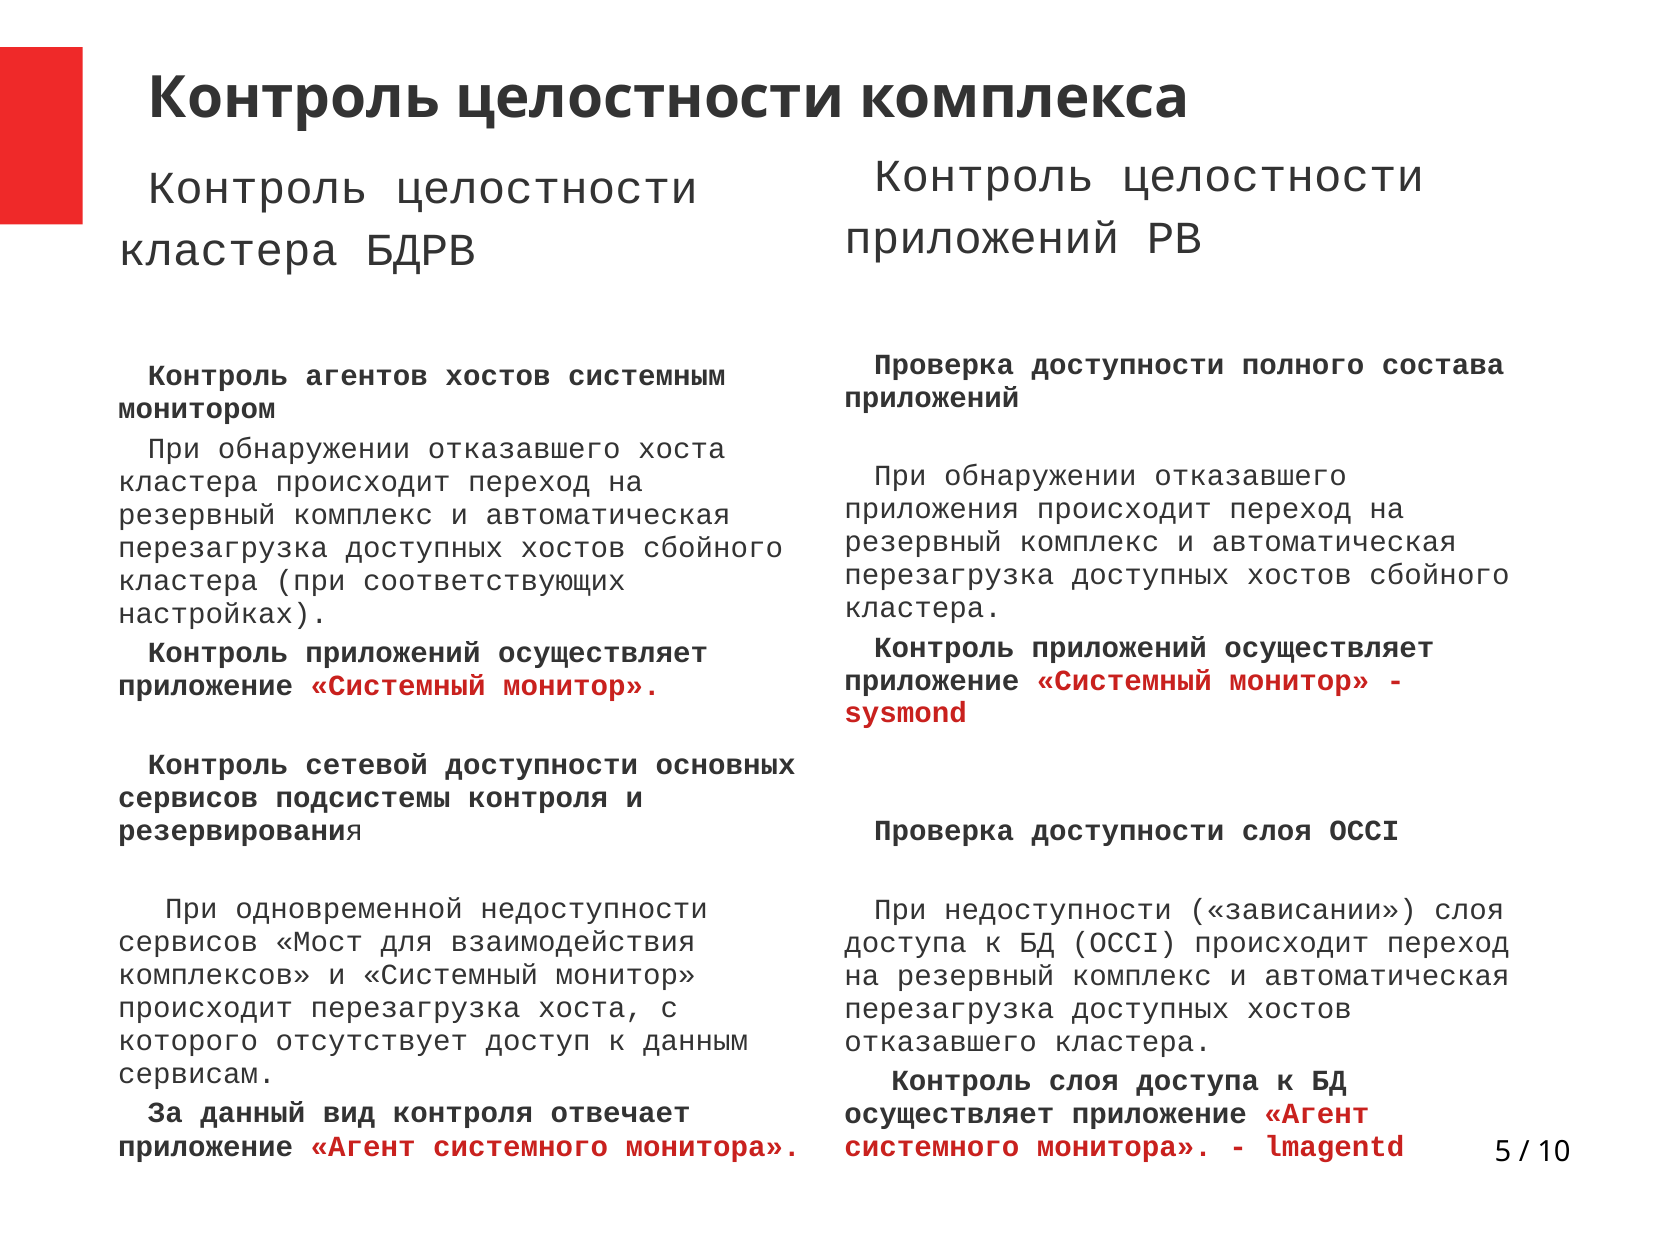

# Контроль целостности комплекса
Контроль целостности приложений РВ
Проверка доступности полного состава приложений
При обнаружении отказавшего приложения происходит переход на резервный комплекс и автоматическая перезагрузка доступных хостов сбойного кластера.
Контроль приложений осуществляет приложение «Системный монитор» - sysmond
Проверка доступности слоя OCCI
При недоступности («зависании») слоя доступа к БД (OCCI) происходит переход на резервный комплекс и автоматическая перезагрузка доступных хостов отказавшего кластера.
 Контроль слоя доступа к БД осуществляет приложение «Агент системного монитора». - lmagentd
Контроль целостности кластера БДРВ
Контроль агентов хостов системным монитором
При обнаружении отказавшего хоста кластера происходит переход на резервный комплекс и автоматическая перезагрузка доступных хостов сбойного кластера (при соответствующих настройках).
Контроль приложений осуществляет приложение «Системный монитор».
Контроль сетевой доступности основных сервисов подсистемы контроля и резервирования
 При одновременной недоступности сервисов «Мост для взаимодействия комплексов» и «Системный монитор» происходит перезагрузка хоста, с которого отсутствует доступ к данным сервисам.
За данный вид контроля отвечает приложение «Агент системного монитора».
5